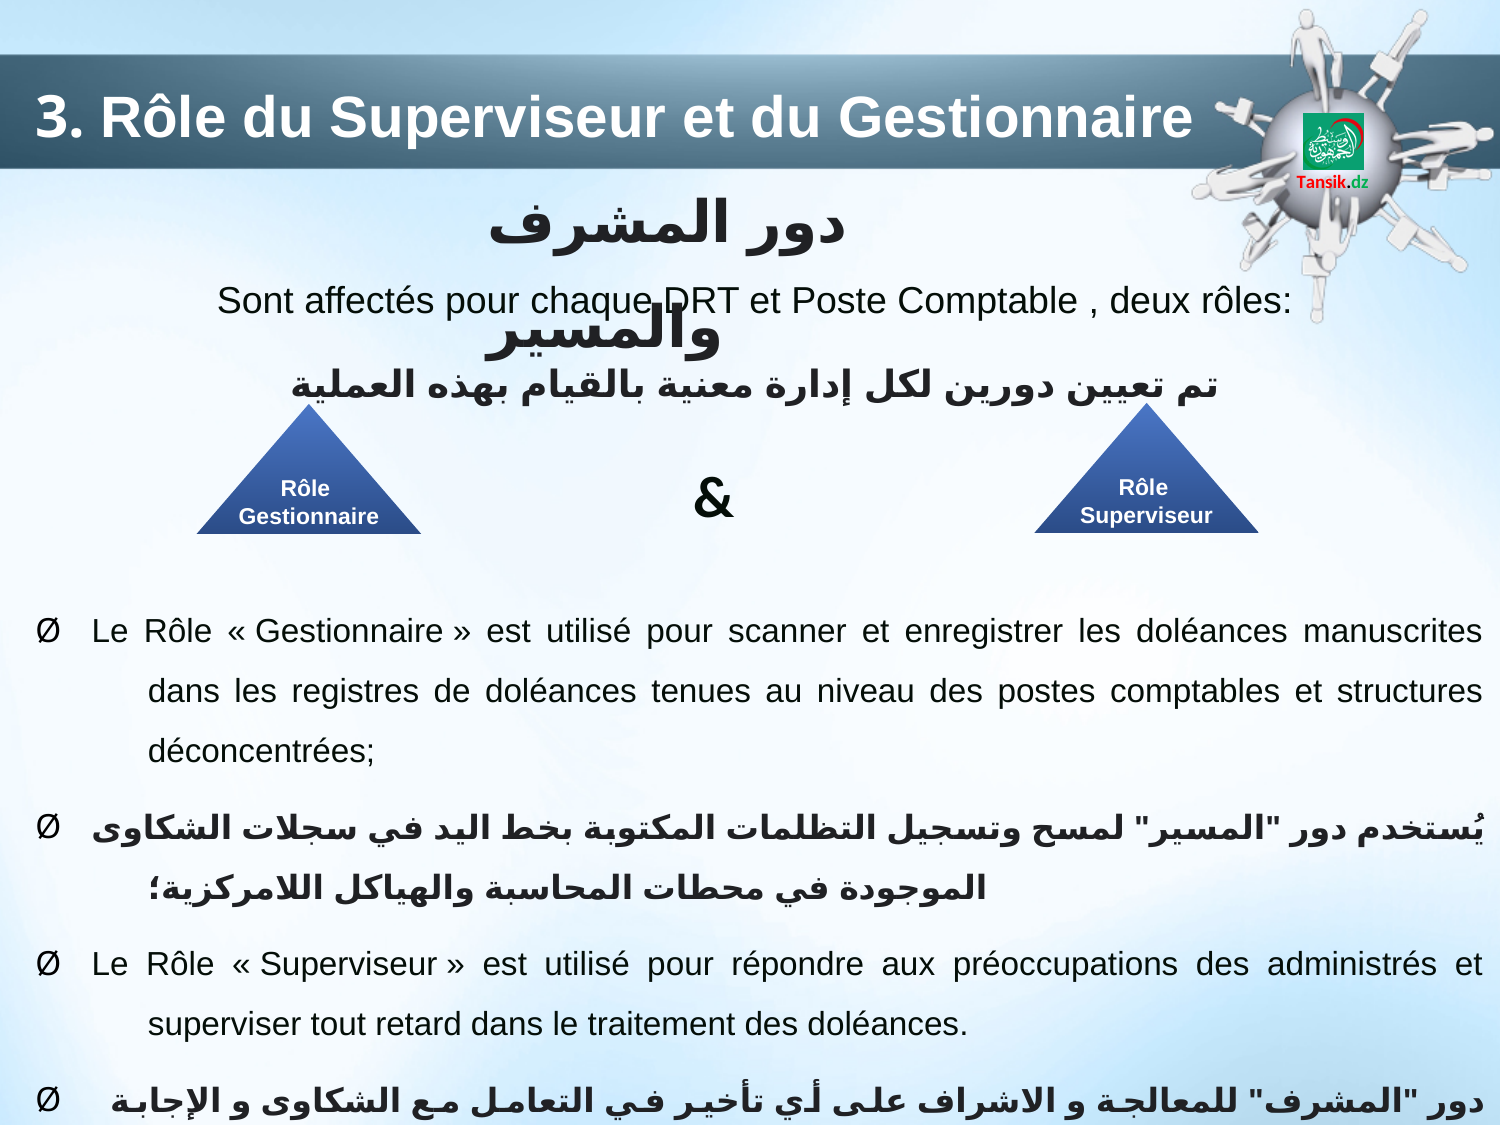

# 3. Rôle du Superviseur et du Gestionnaire
دور المشرف والمسير
Tansik.dz
Sont affectés pour chaque DRT et Poste Comptable , deux rôles:
تم تعيين دورين لكل إدارة معنية بالقيام بهذه العملية
Le Rôle « Gestionnaire » est utilisé pour scanner et enregistrer les doléances manuscrites dans les registres de doléances tenues au niveau des postes comptables et structures déconcentrées;
يُستخدم دور "المسير" لمسح وتسجيل التظلمات المكتوبة بخط اليد في سجلات الشكاوى الموجودة في محطات المحاسبة والهياكل اللامركزية؛
Le Rôle « Superviseur » est utilisé pour répondre aux préoccupations des administrés et superviser tout retard dans le traitement des doléances.
 دور "المشرف" للمعالجة و الاشراف على أي تأخير في التعامل مع الشكاوى و الإجابة عليها. يستخدم
Rôle
Superviseur
Rôle
Gestionnaire
&